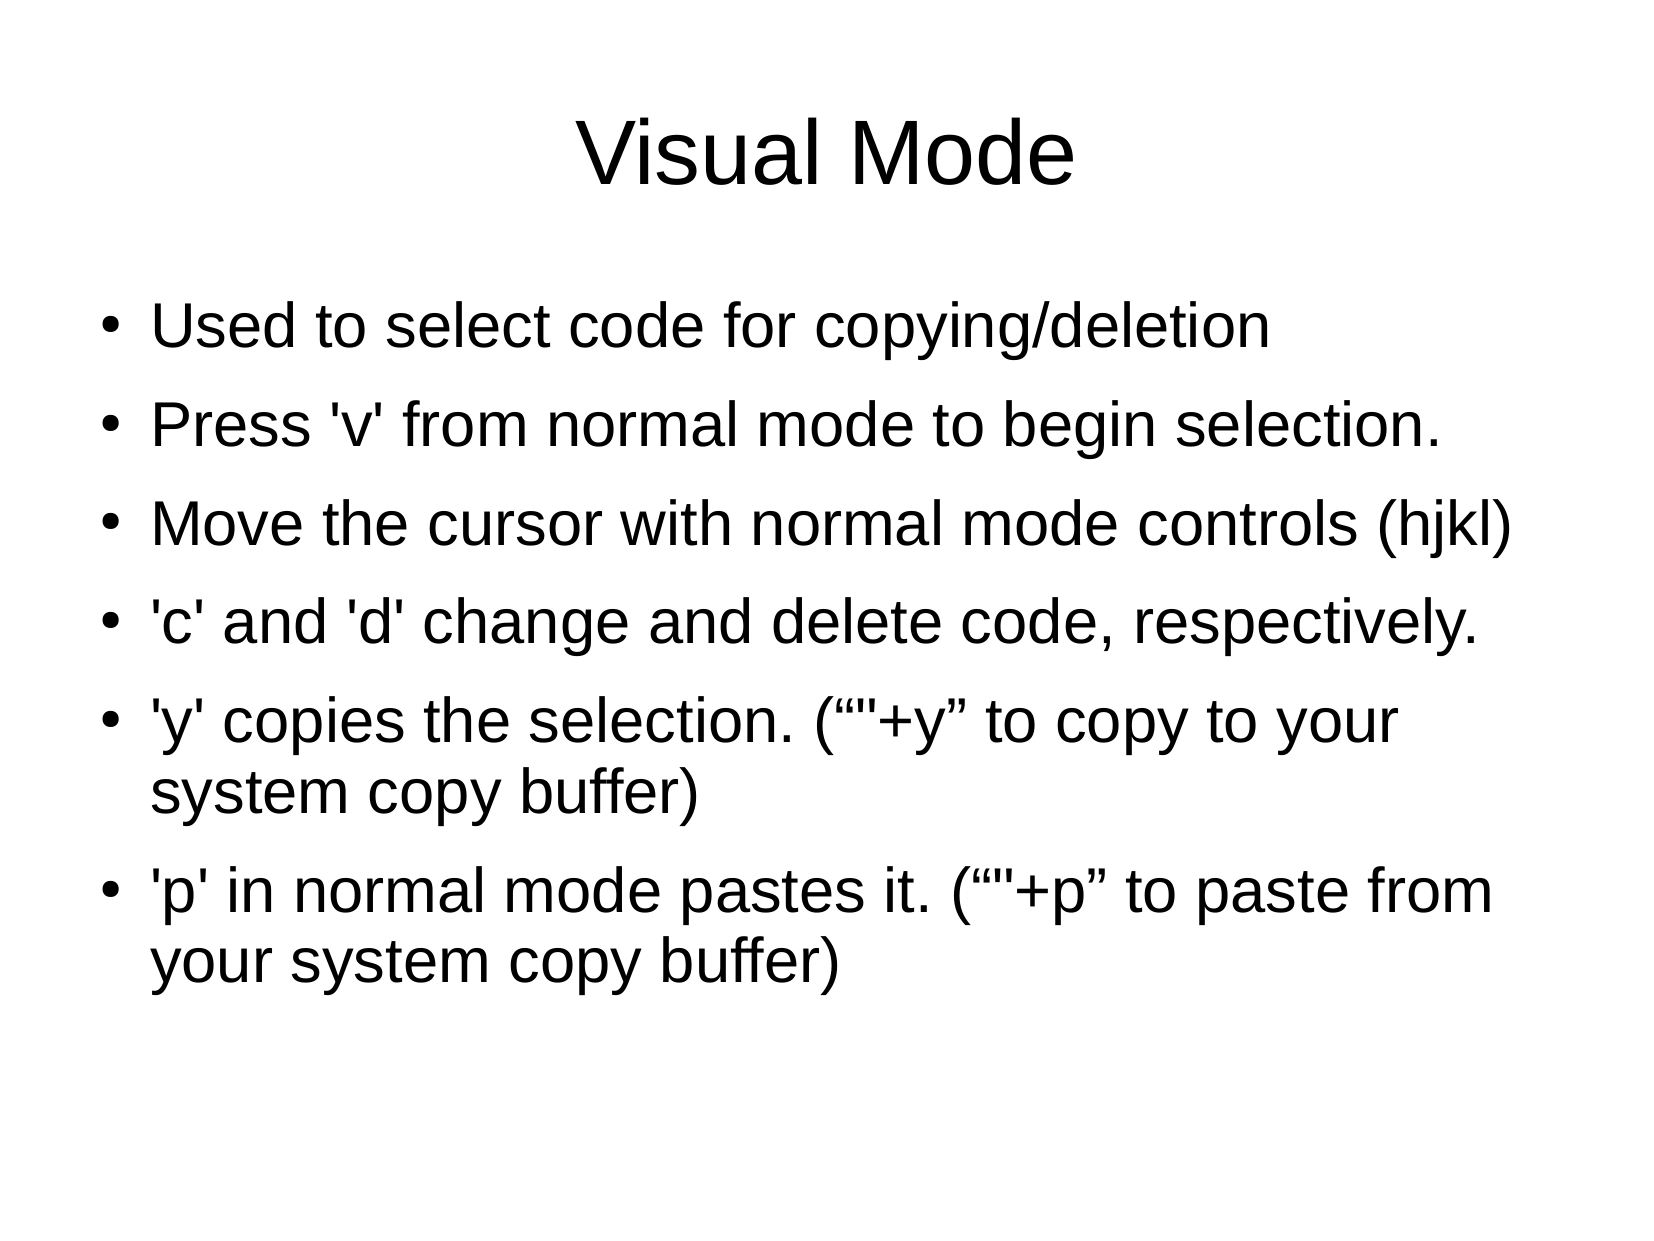

# Visual Mode
Used to select code for copying/deletion
Press 'v' from normal mode to begin selection.
Move the cursor with normal mode controls (hjkl)
'c' and 'd' change and delete code, respectively.
'y' copies the selection. (“"+y” to copy to your system copy buffer)
'p' in normal mode pastes it. (“"+p” to paste from your system copy buffer)